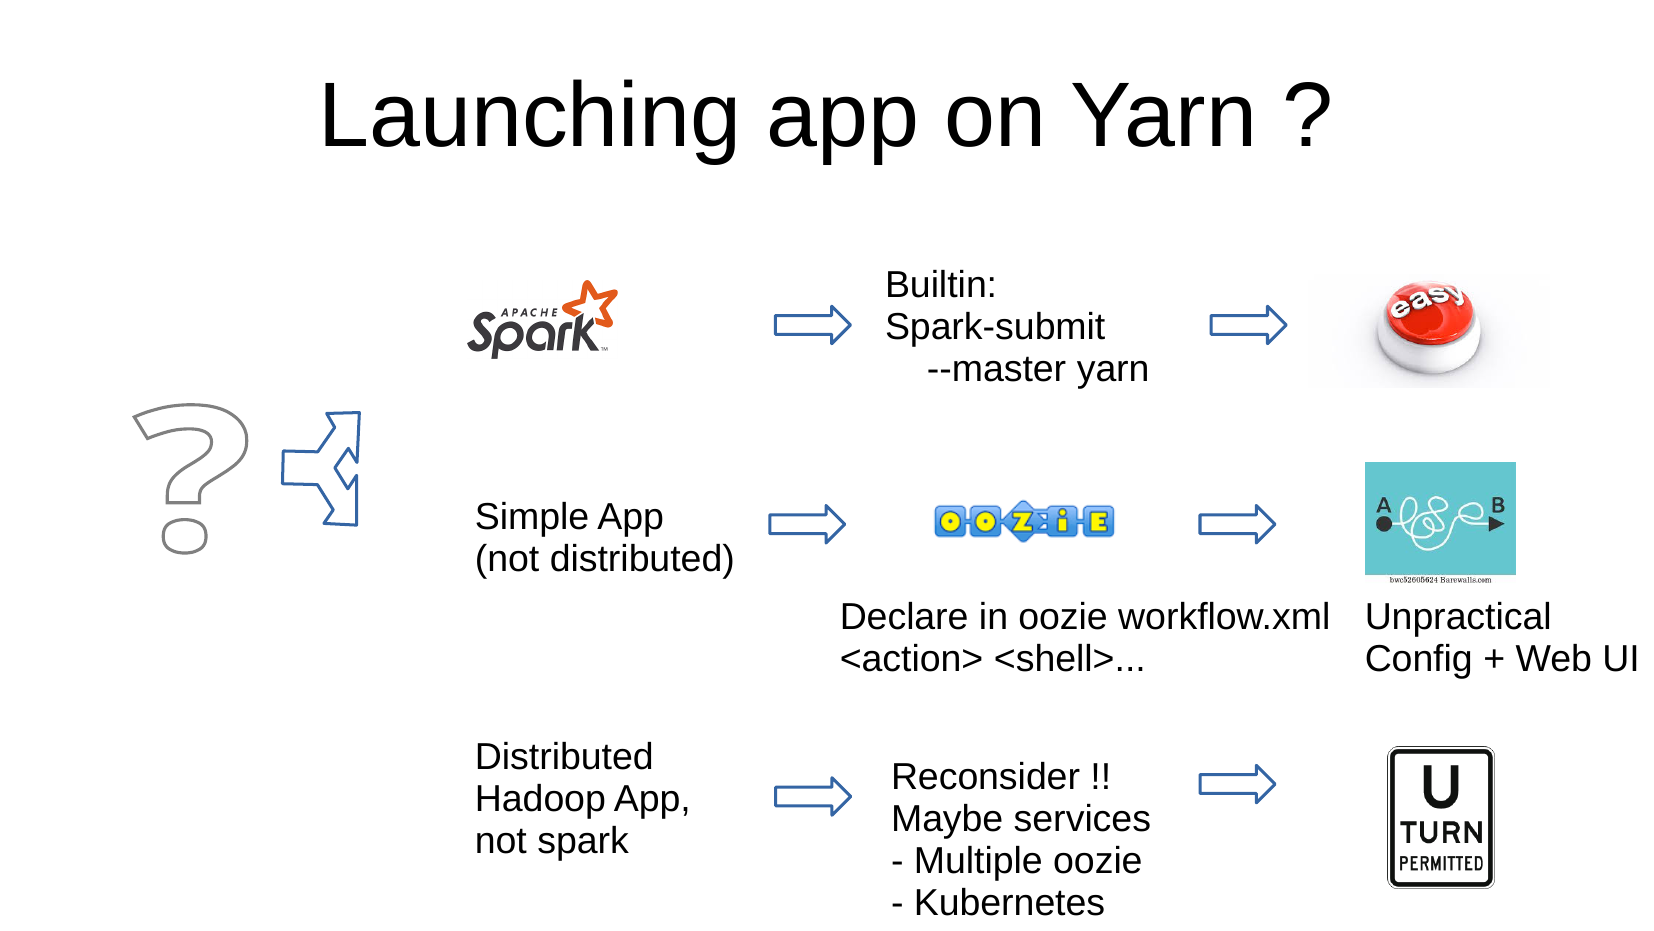

# Launching app on Yarn ?
Builtin:
Spark-submit
 --master yarn
?
Simple App
(not distributed)
Declare in oozie workflow.xml
<action> <shell>...
Unpractical
Config + Web UI
Distributed
Hadoop App,
not spark
Reconsider !!
Maybe services
- Multiple oozie
- Kubernetes